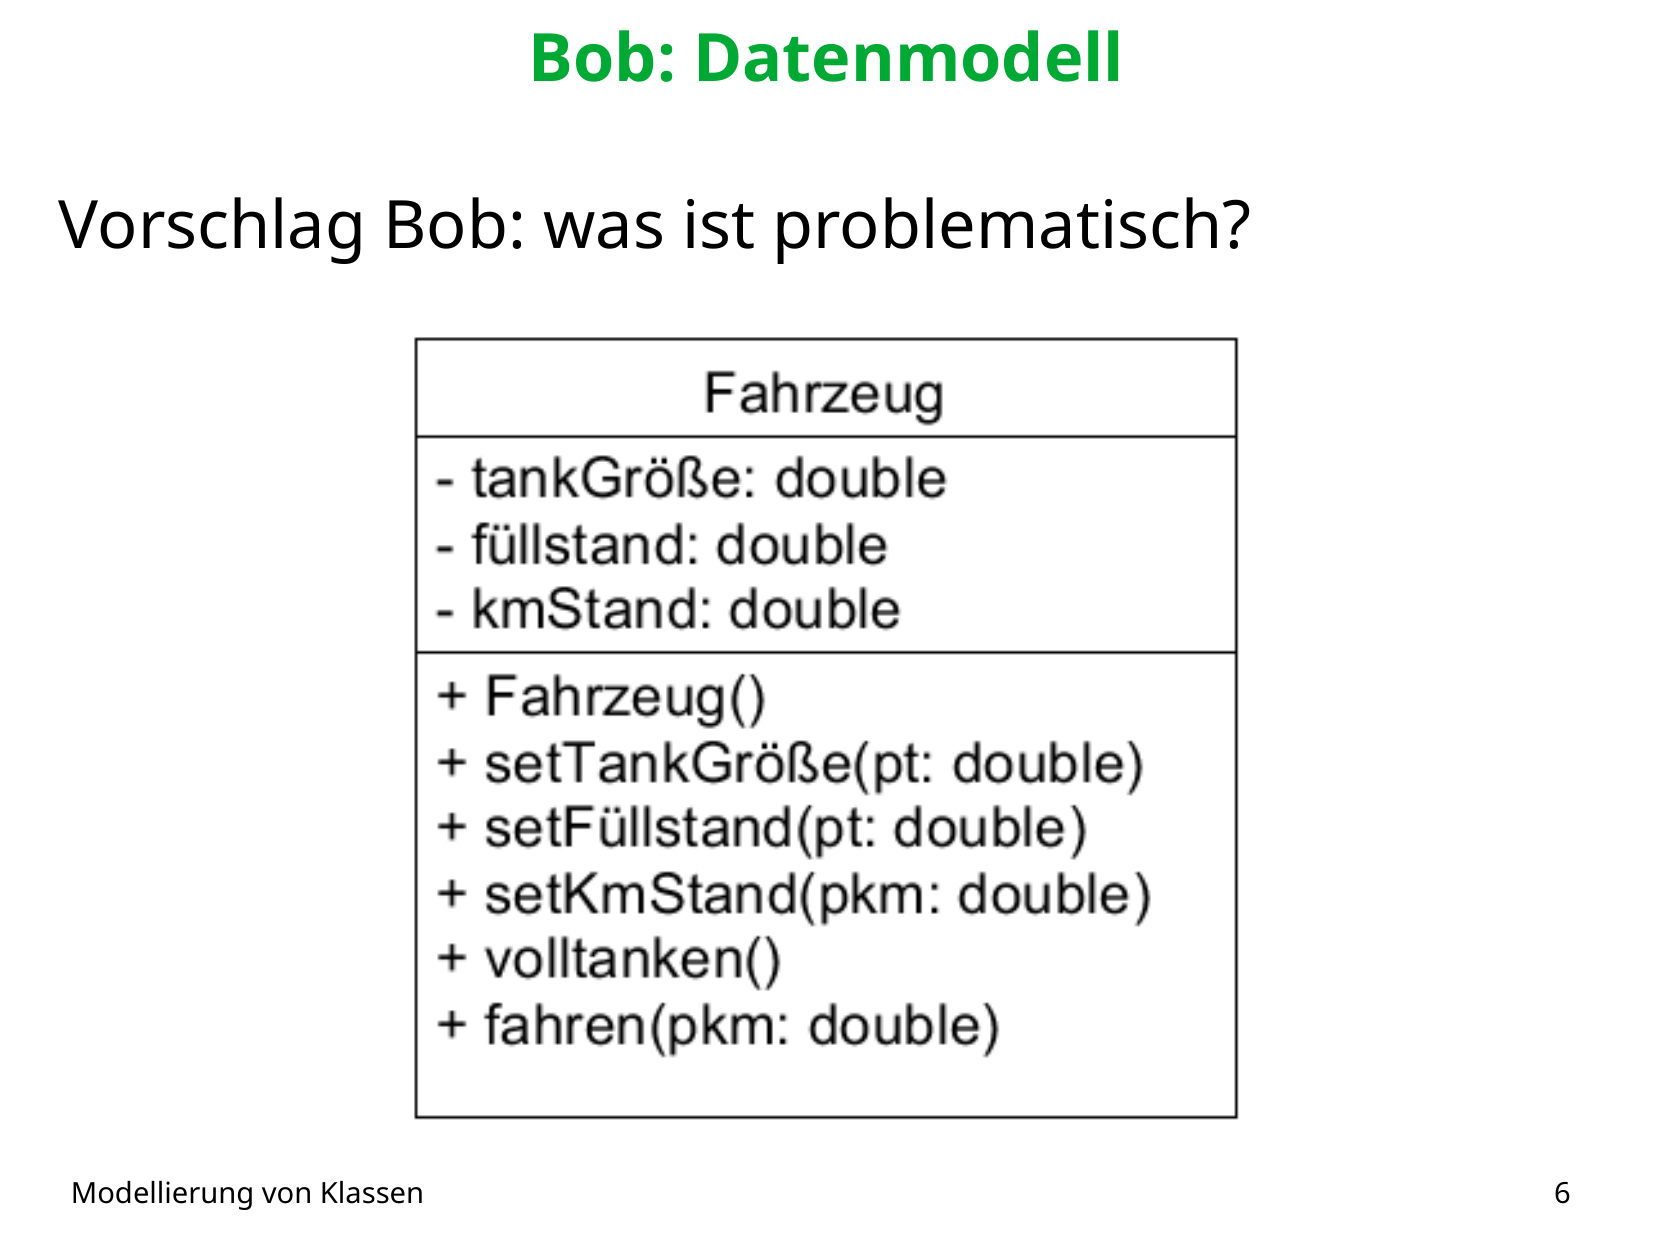

# Bob: Datenmodell
Vorschlag Bob: was ist problematisch?
Modellierung von Klassen
6